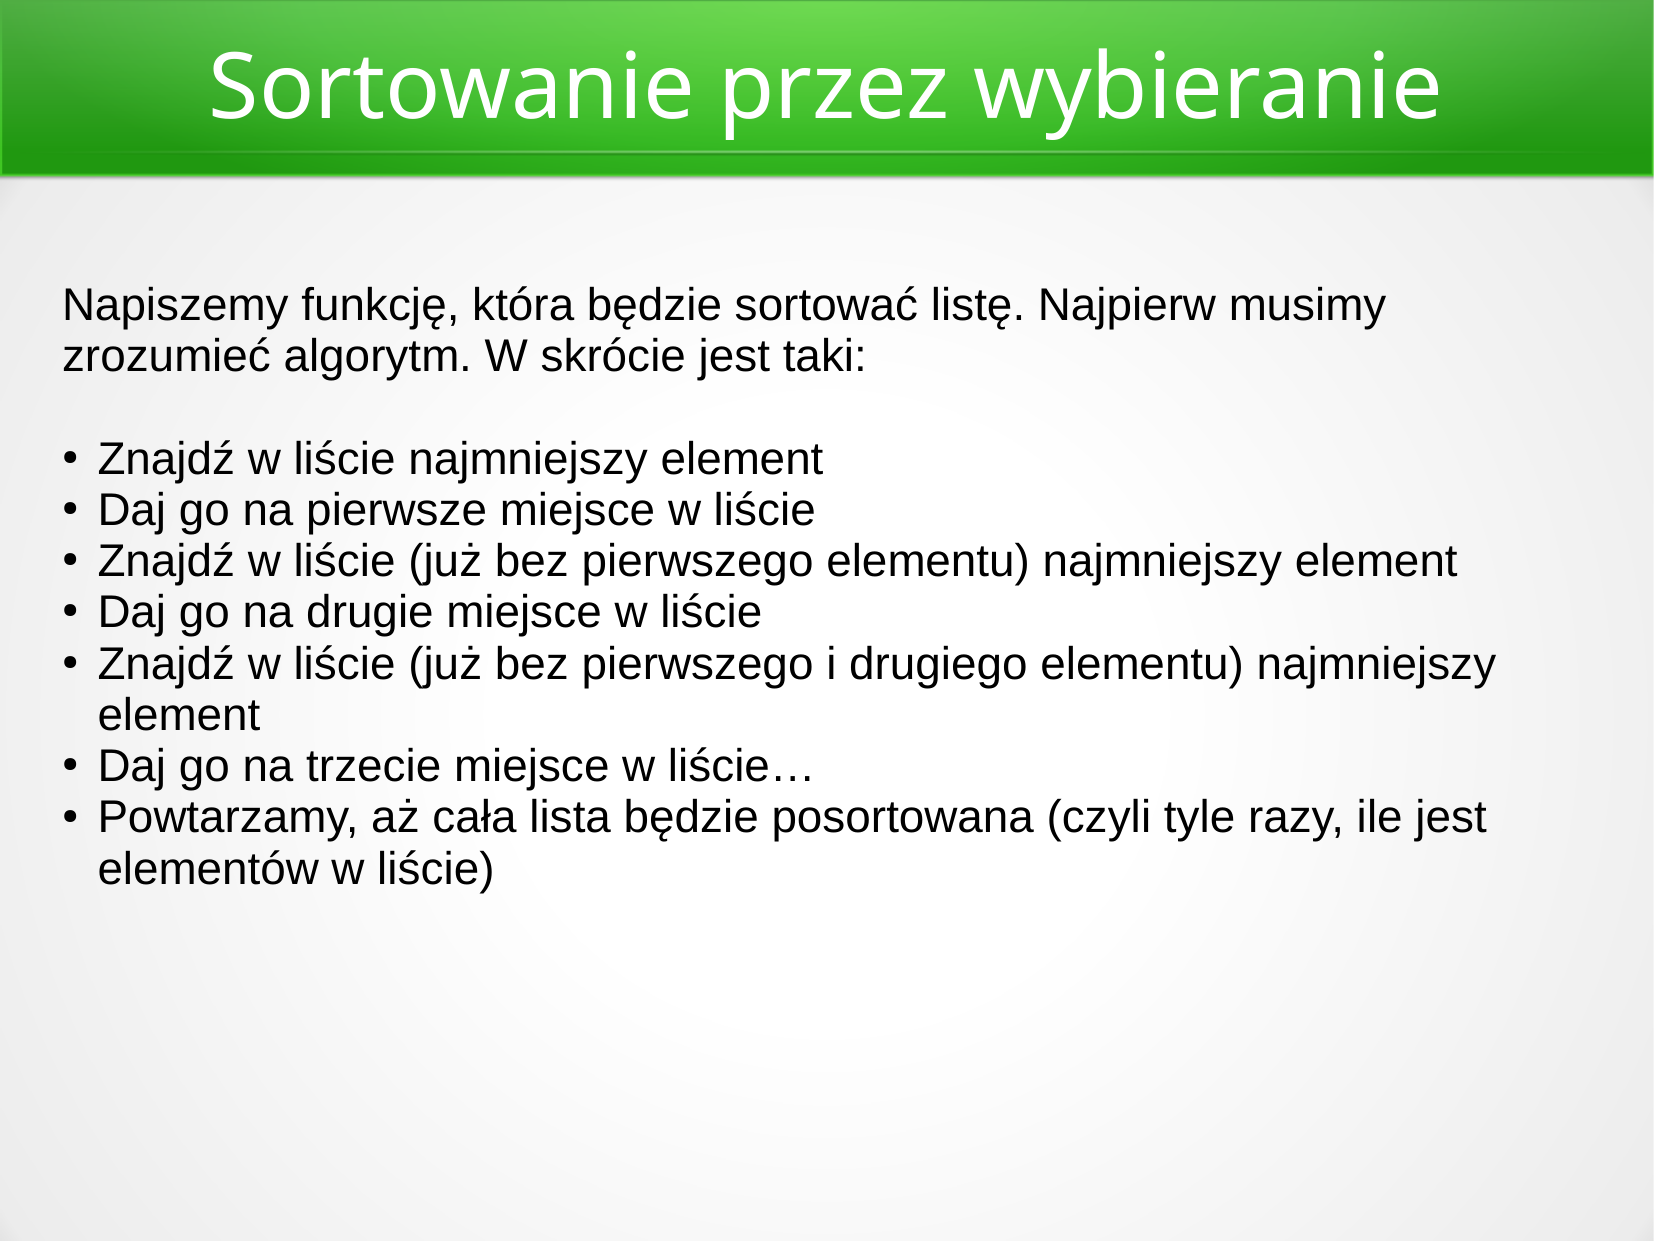

# Sortowanie przez wybieranie
Napiszemy funkcję, która będzie sortować listę. Najpierw musimy zrozumieć algorytm. W skrócie jest taki:
Znajdź w liście najmniejszy element
Daj go na pierwsze miejsce w liście
Znajdź w liście (już bez pierwszego elementu) najmniejszy element
Daj go na drugie miejsce w liście
Znajdź w liście (już bez pierwszego i drugiego elementu) najmniejszy element
Daj go na trzecie miejsce w liście…
Powtarzamy, aż cała lista będzie posortowana (czyli tyle razy, ile jest elementów w liście)